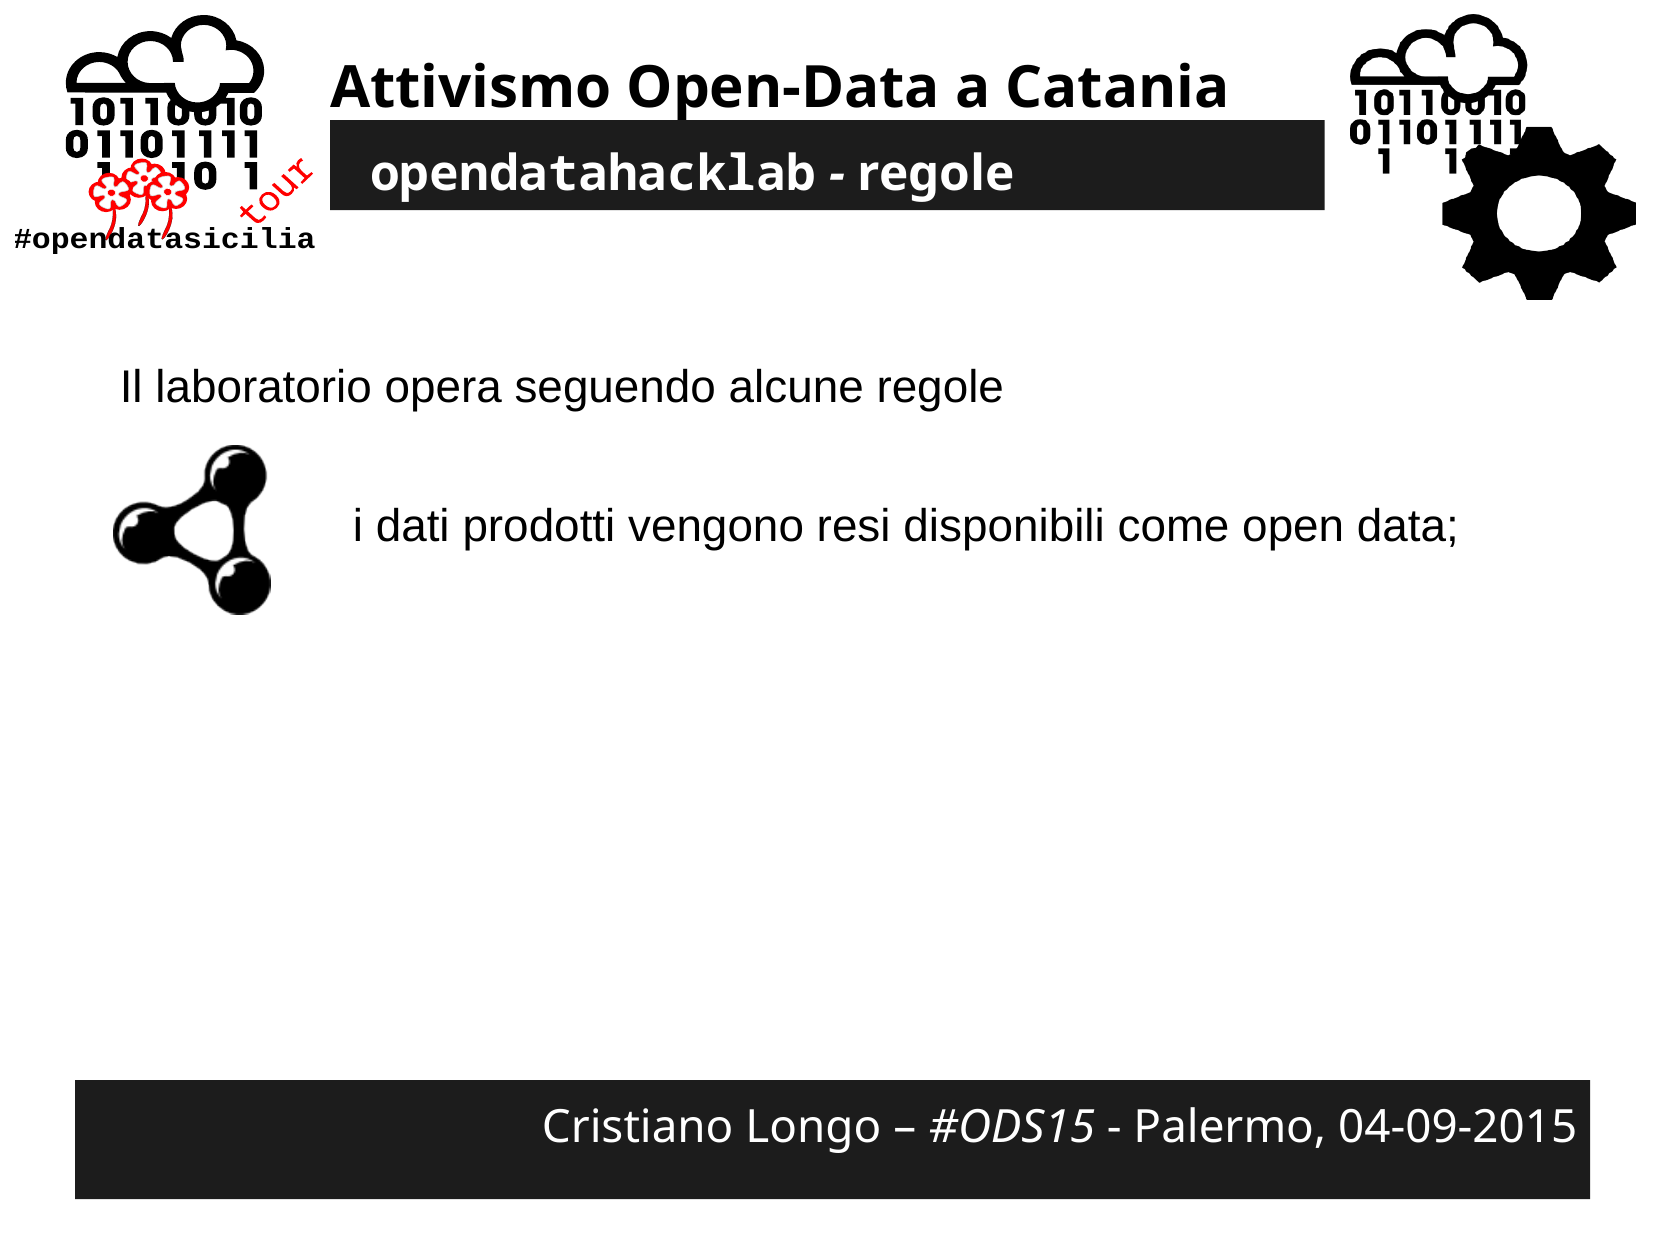

# Attivismo Open-Data a Catania
 opendatahacklab - regole
Il laboratorio opera seguendo alcune regole
i dati prodotti vengono resi disponibili come open data;
 Cristiano Longo – #ODS15 - Palermo, 04-09-2015